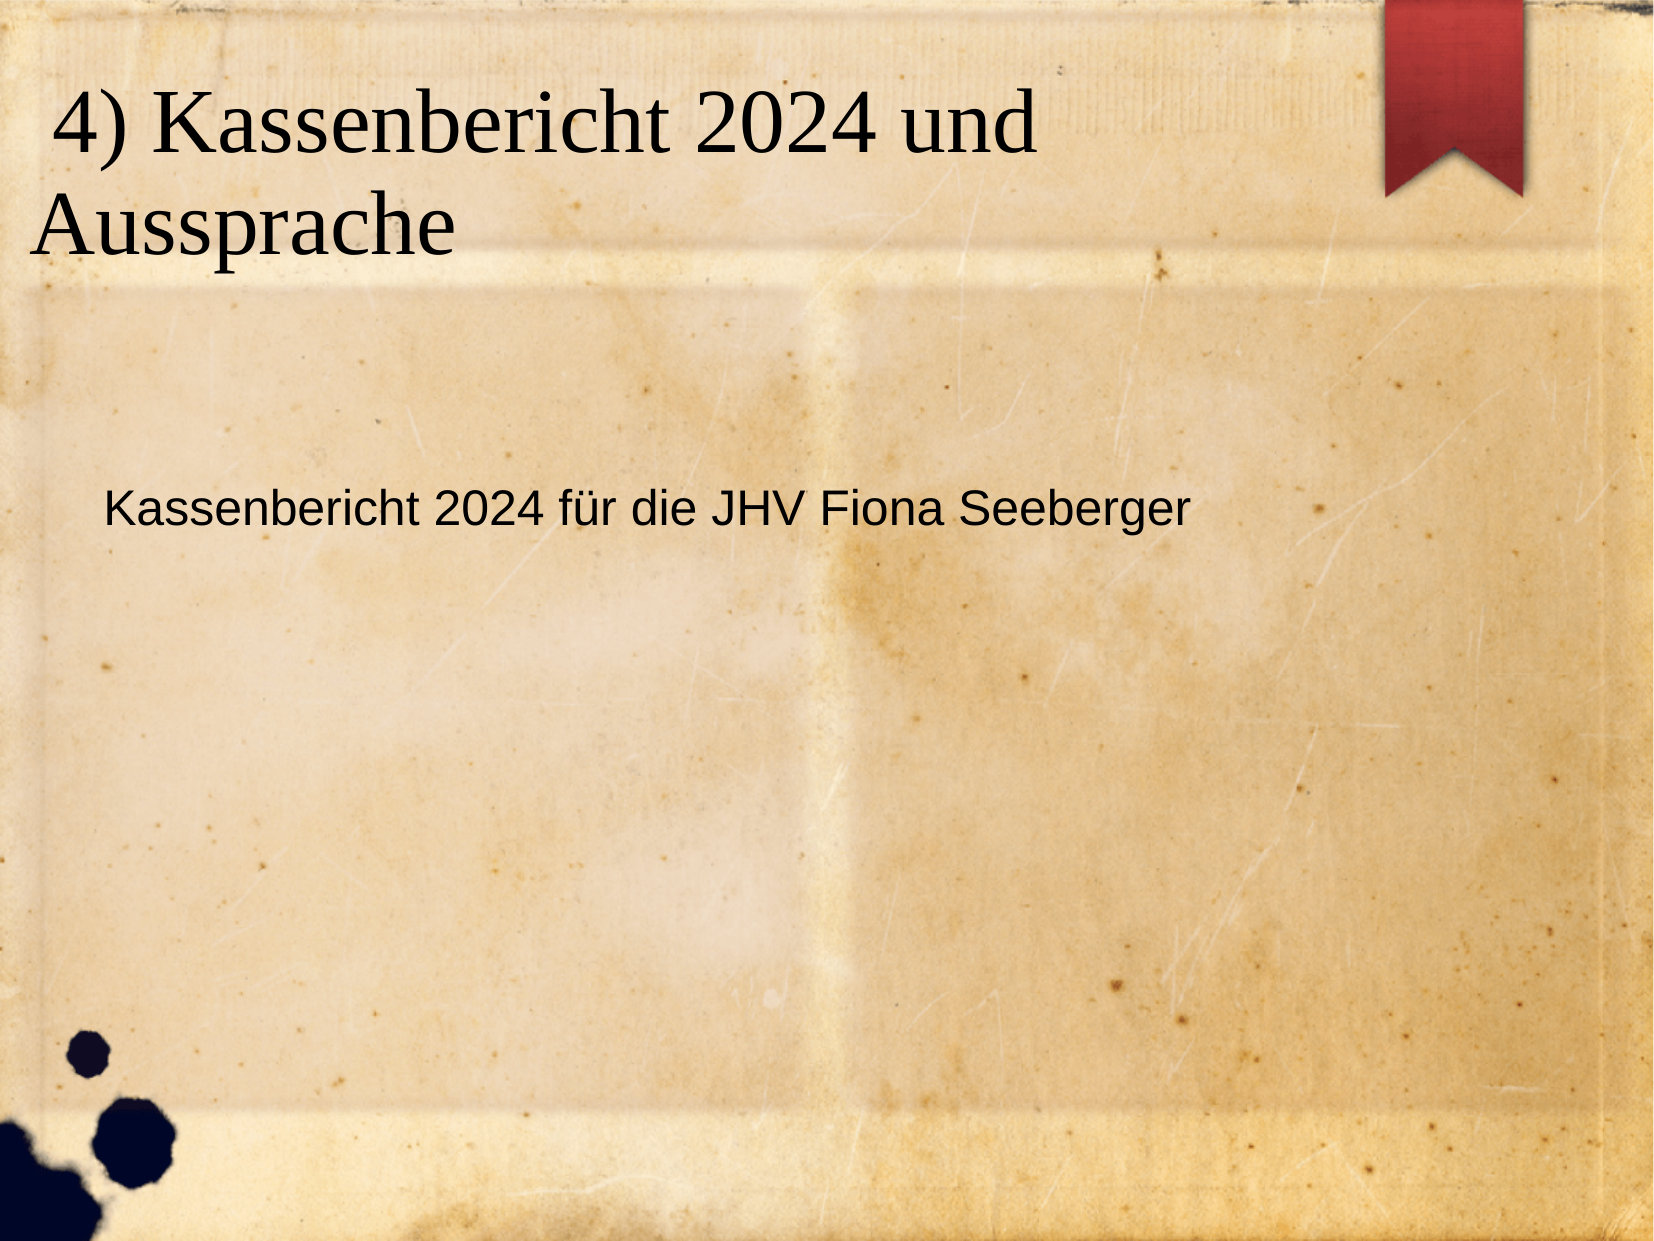

# 4) Kassenbericht 2024 und Aussprache
Kassenbericht 2024 für die JHV Fiona Seeberger